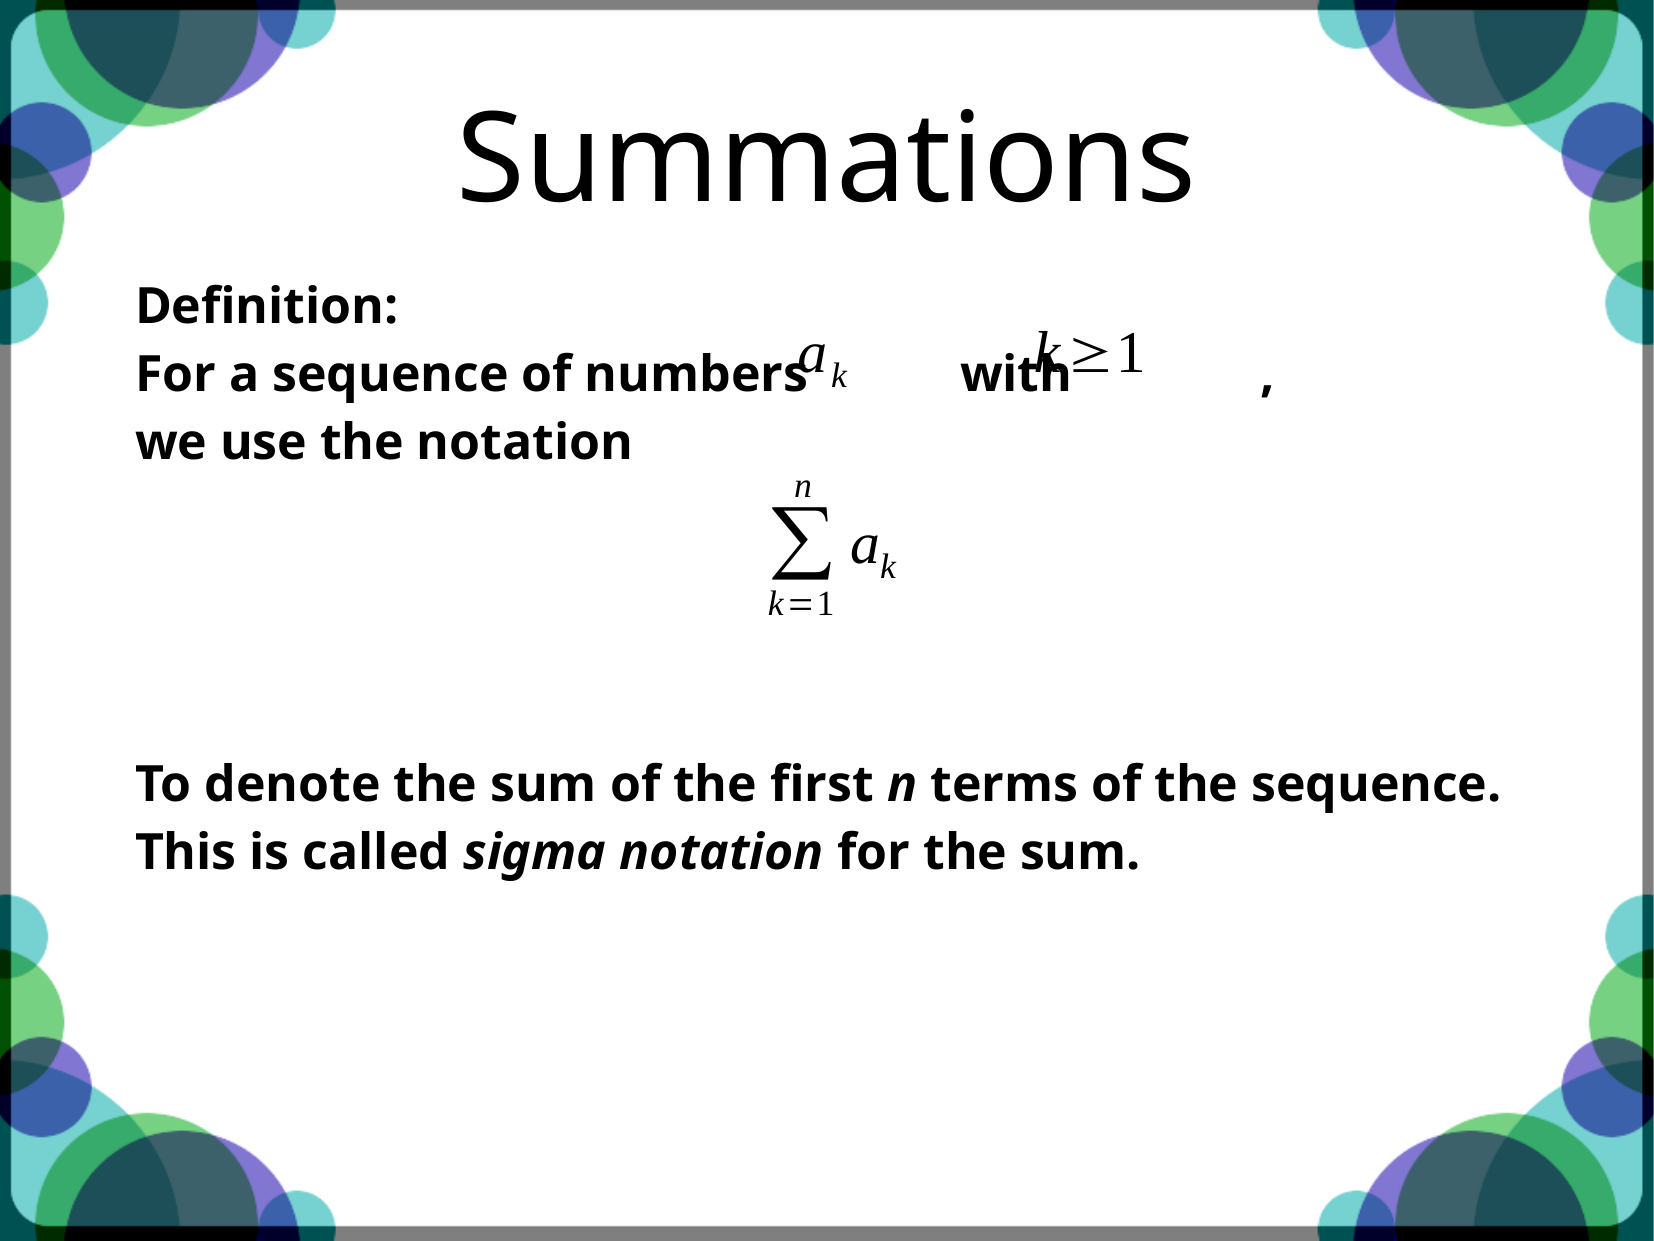

# Summations
Definition:
For a sequence of numbers 		with 			,
we use the notation
To denote the sum of the first n terms of the sequence. This is called sigma notation for the sum.